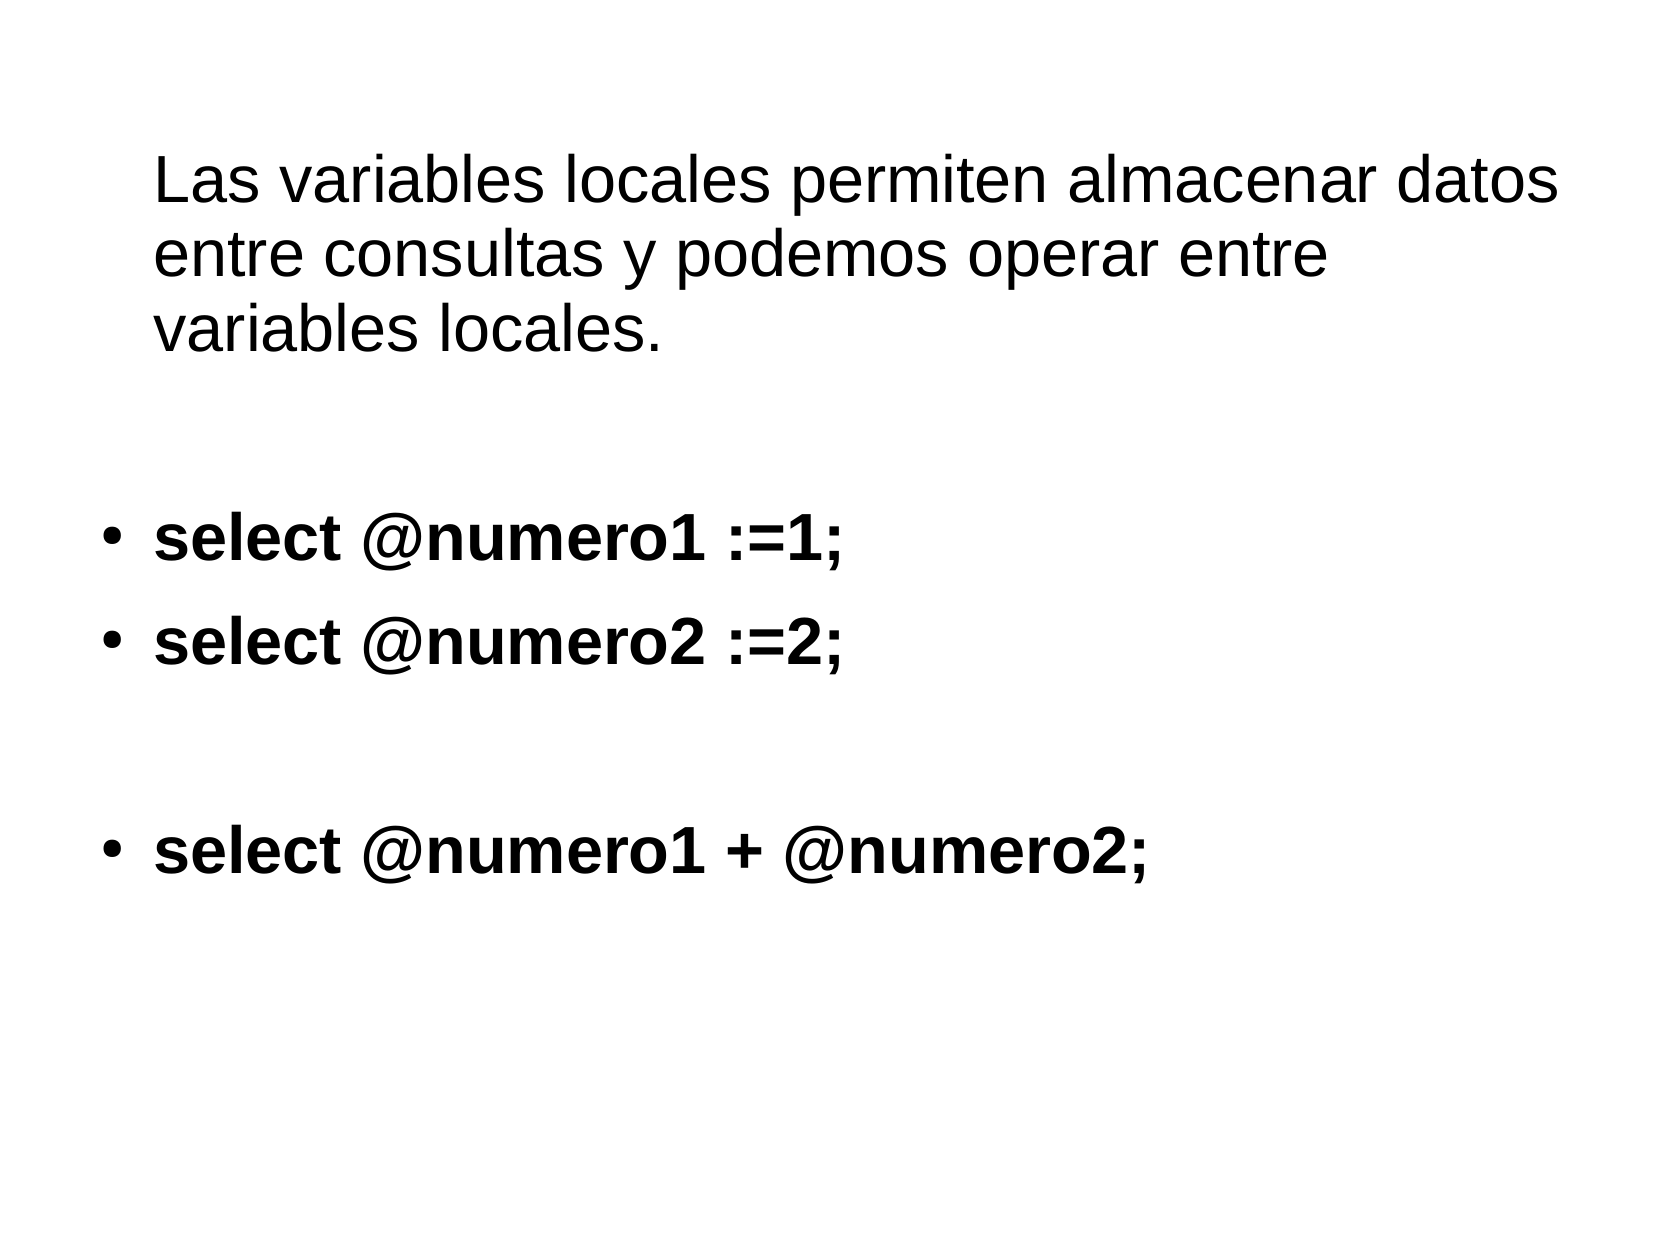

# Las variables locales permiten almacenar datos entre consultas y podemos operar entre variables locales.
select @numero1 :=1;
select @numero2 :=2;
select @numero1 + @numero2;